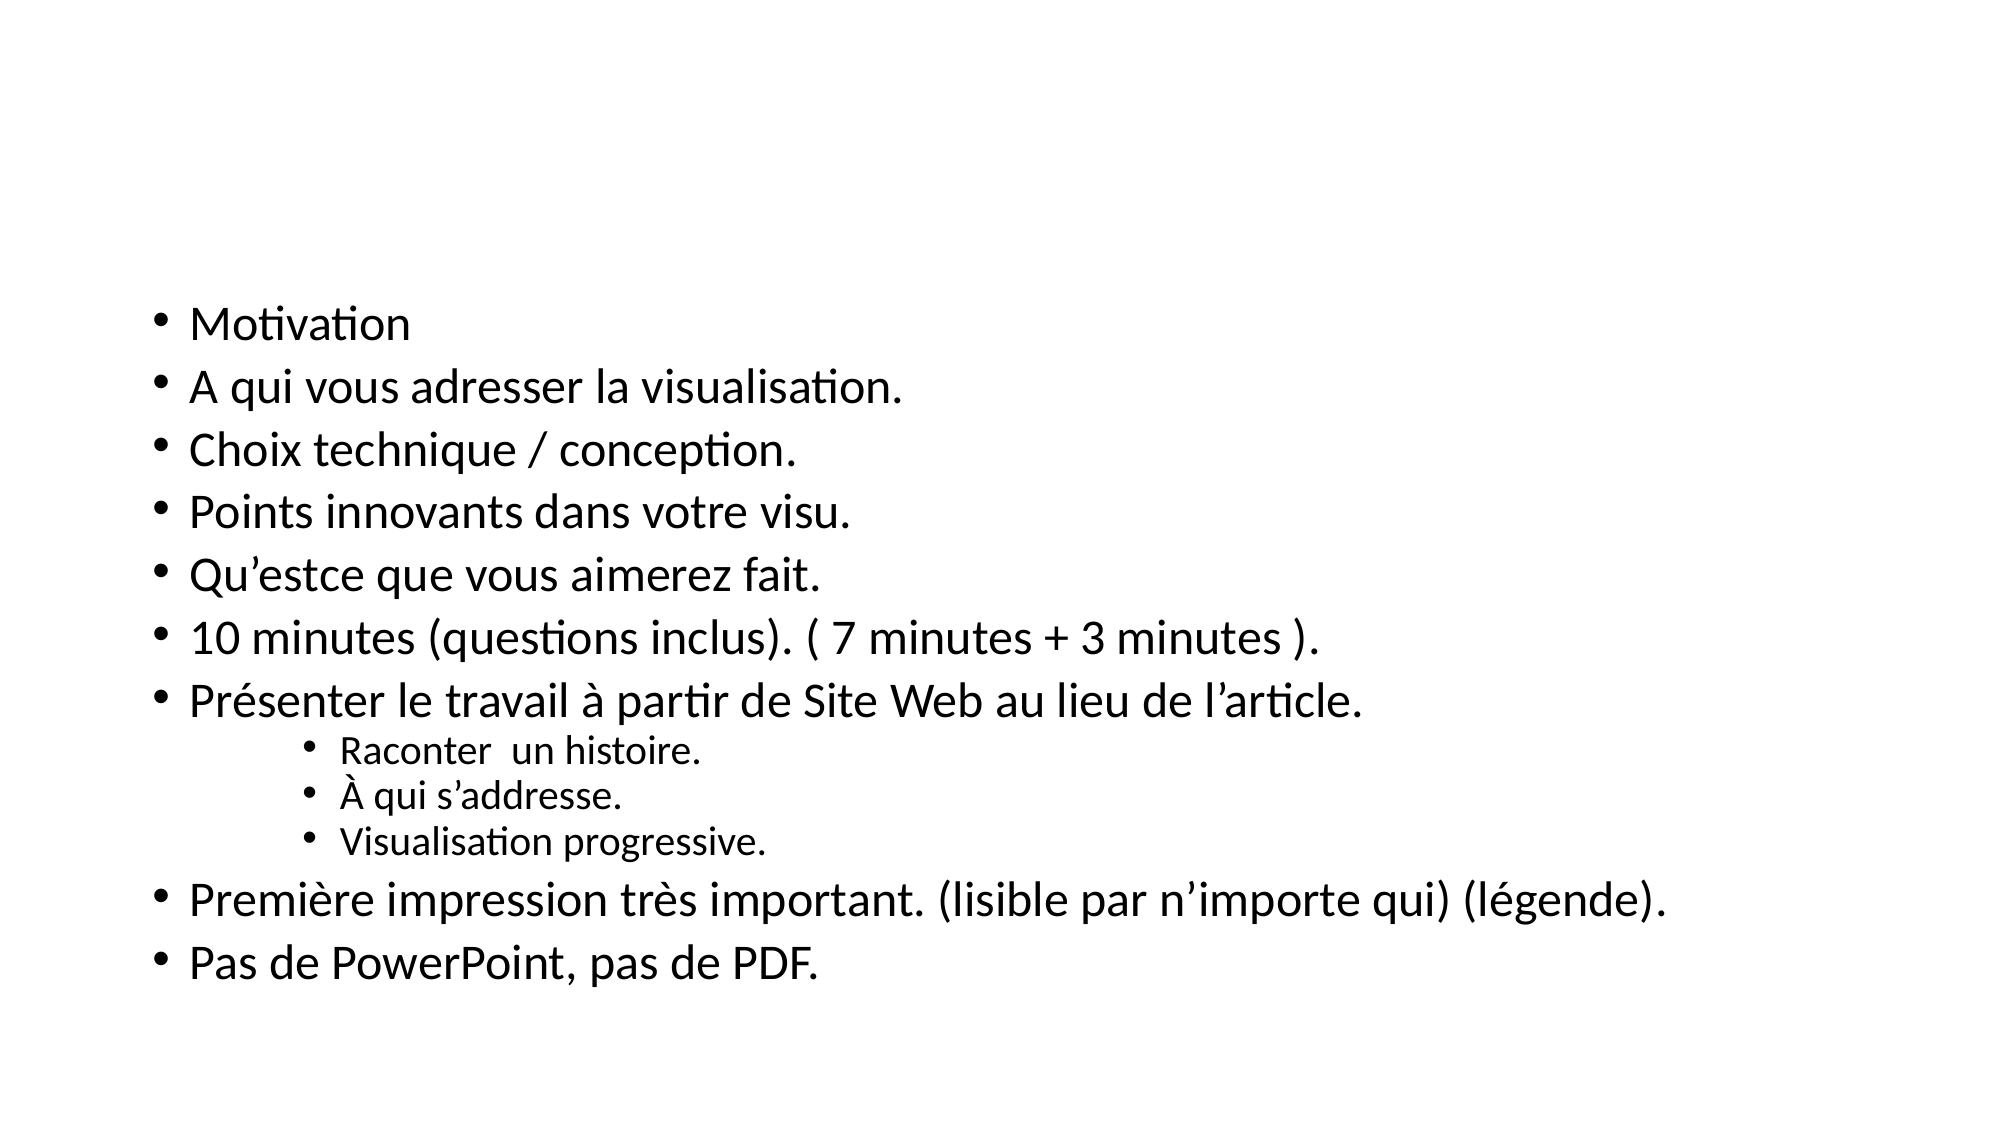

# Motivation
A qui vous adresser la visualisation.
Choix technique / conception.
Points innovants dans votre visu.
Qu’estce que vous aimerez fait.
10 minutes (questions inclus). ( 7 minutes + 3 minutes ).
Présenter le travail à partir de Site Web au lieu de l’article.
Raconter un histoire.
À qui s’addresse.
Visualisation progressive.
Première impression très important. (lisible par n’importe qui) (légende).
Pas de PowerPoint, pas de PDF.